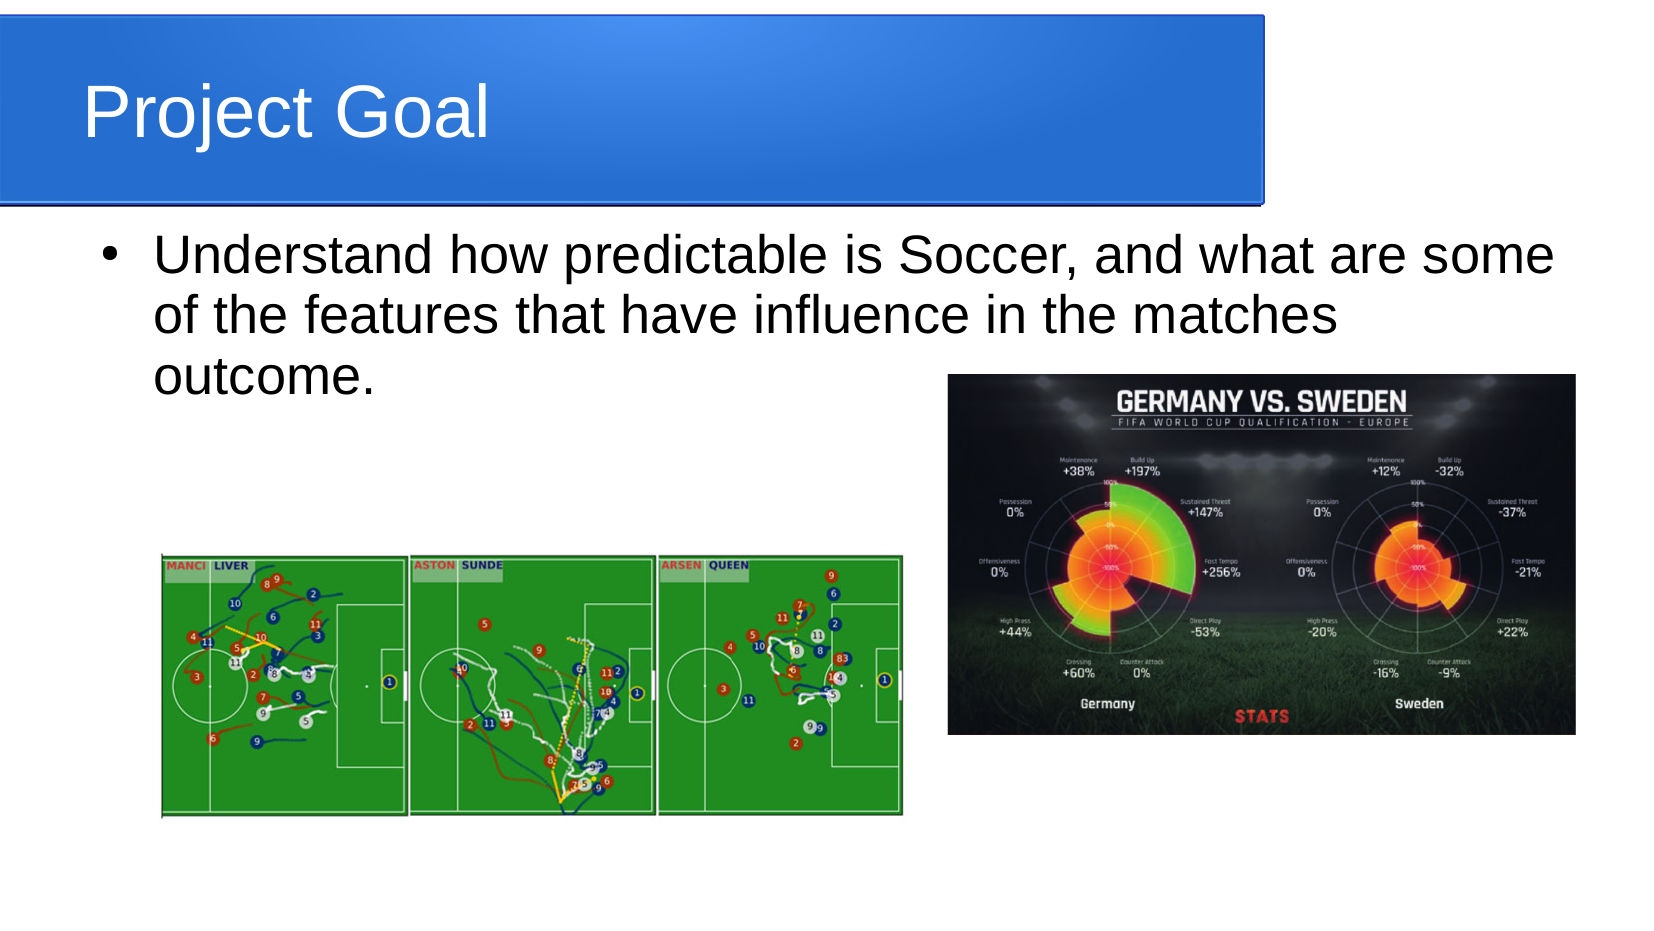

# Project Goal
Understand how predictable is Soccer, and what are some of the features that have influence in the matches outcome.